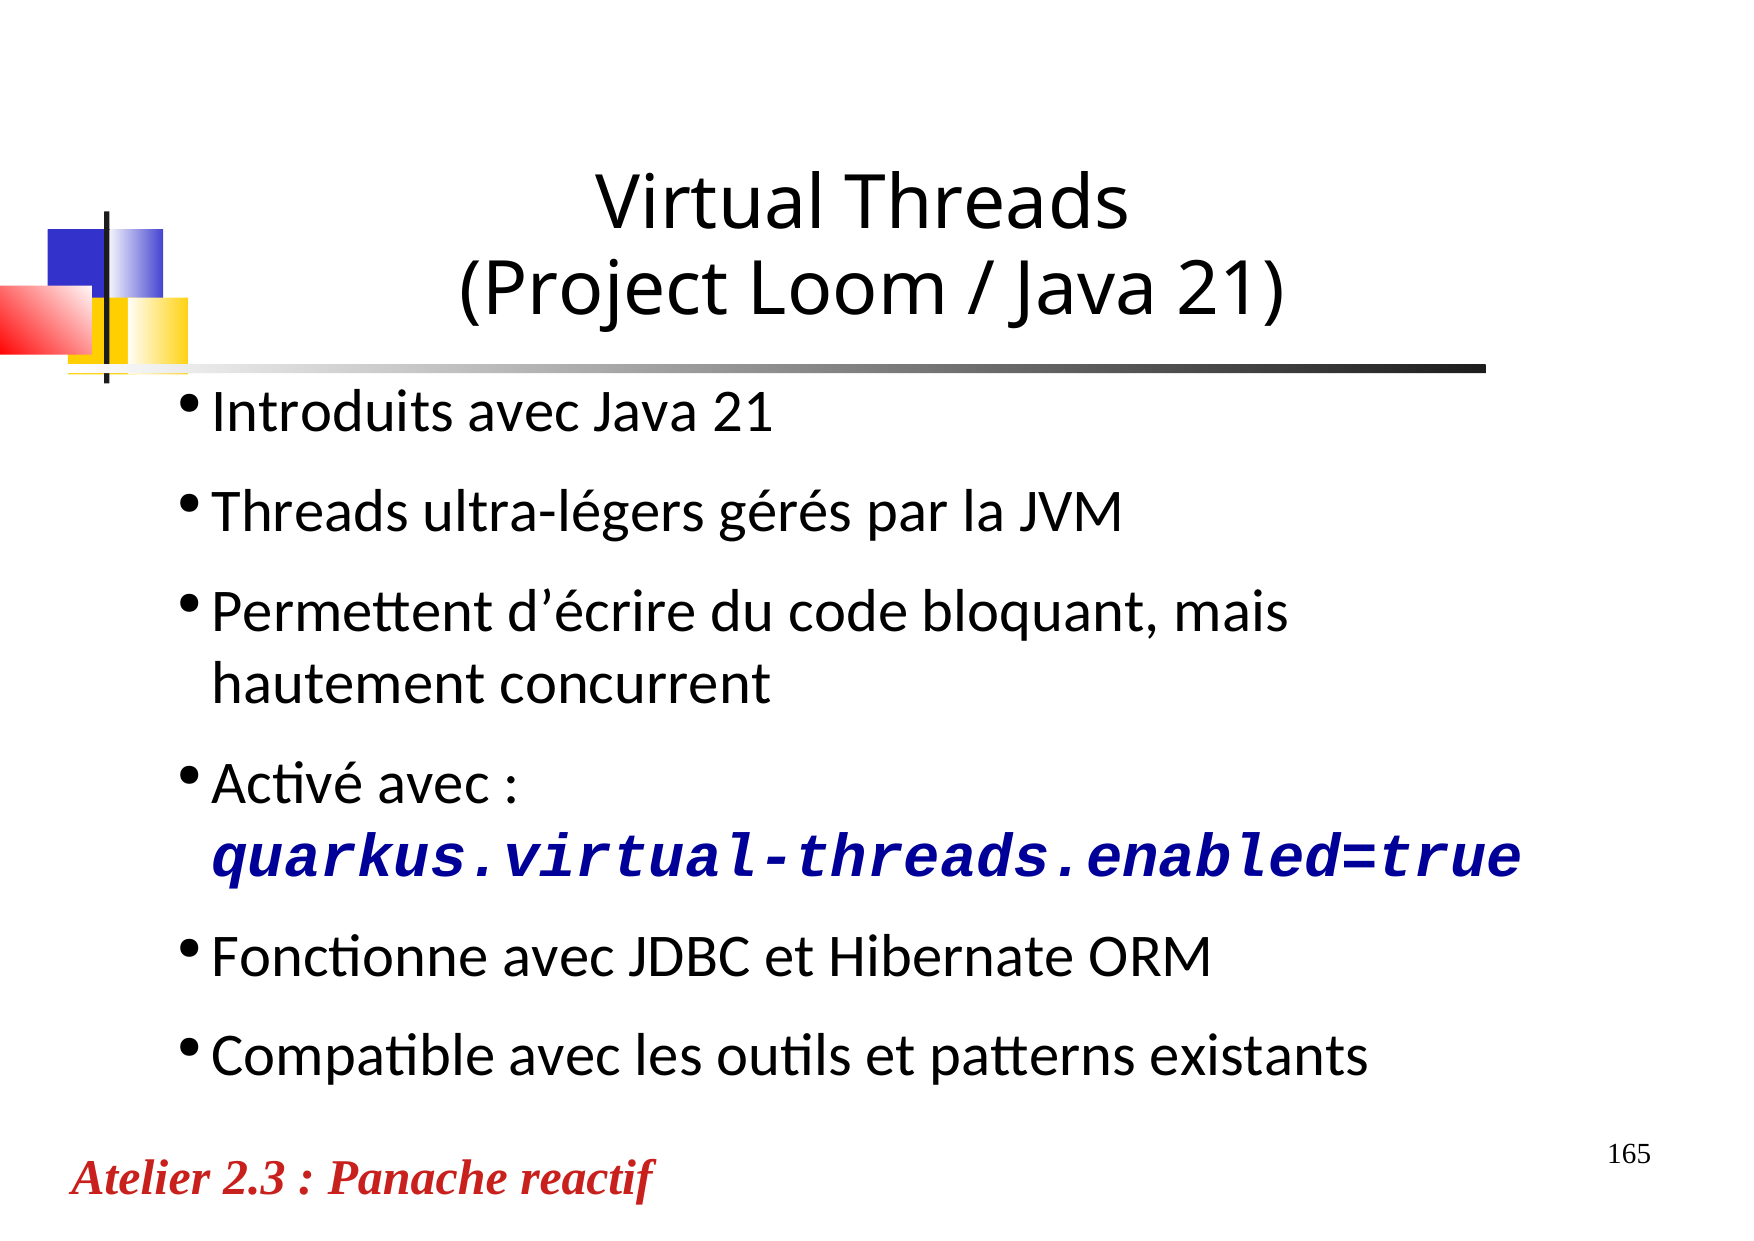

# Virtual Threads (Project Loom / Java 21)
Introduits avec Java 21
Threads ultra-légers gérés par la JVM
Permettent d’écrire du code bloquant, mais hautement concurrent
Activé avec :
quarkus.virtual-threads.enabled=true
Fonctionne avec JDBC et Hibernate ORM
Compatible avec les outils et patterns existants
Atelier 2.3 : Panache reactif